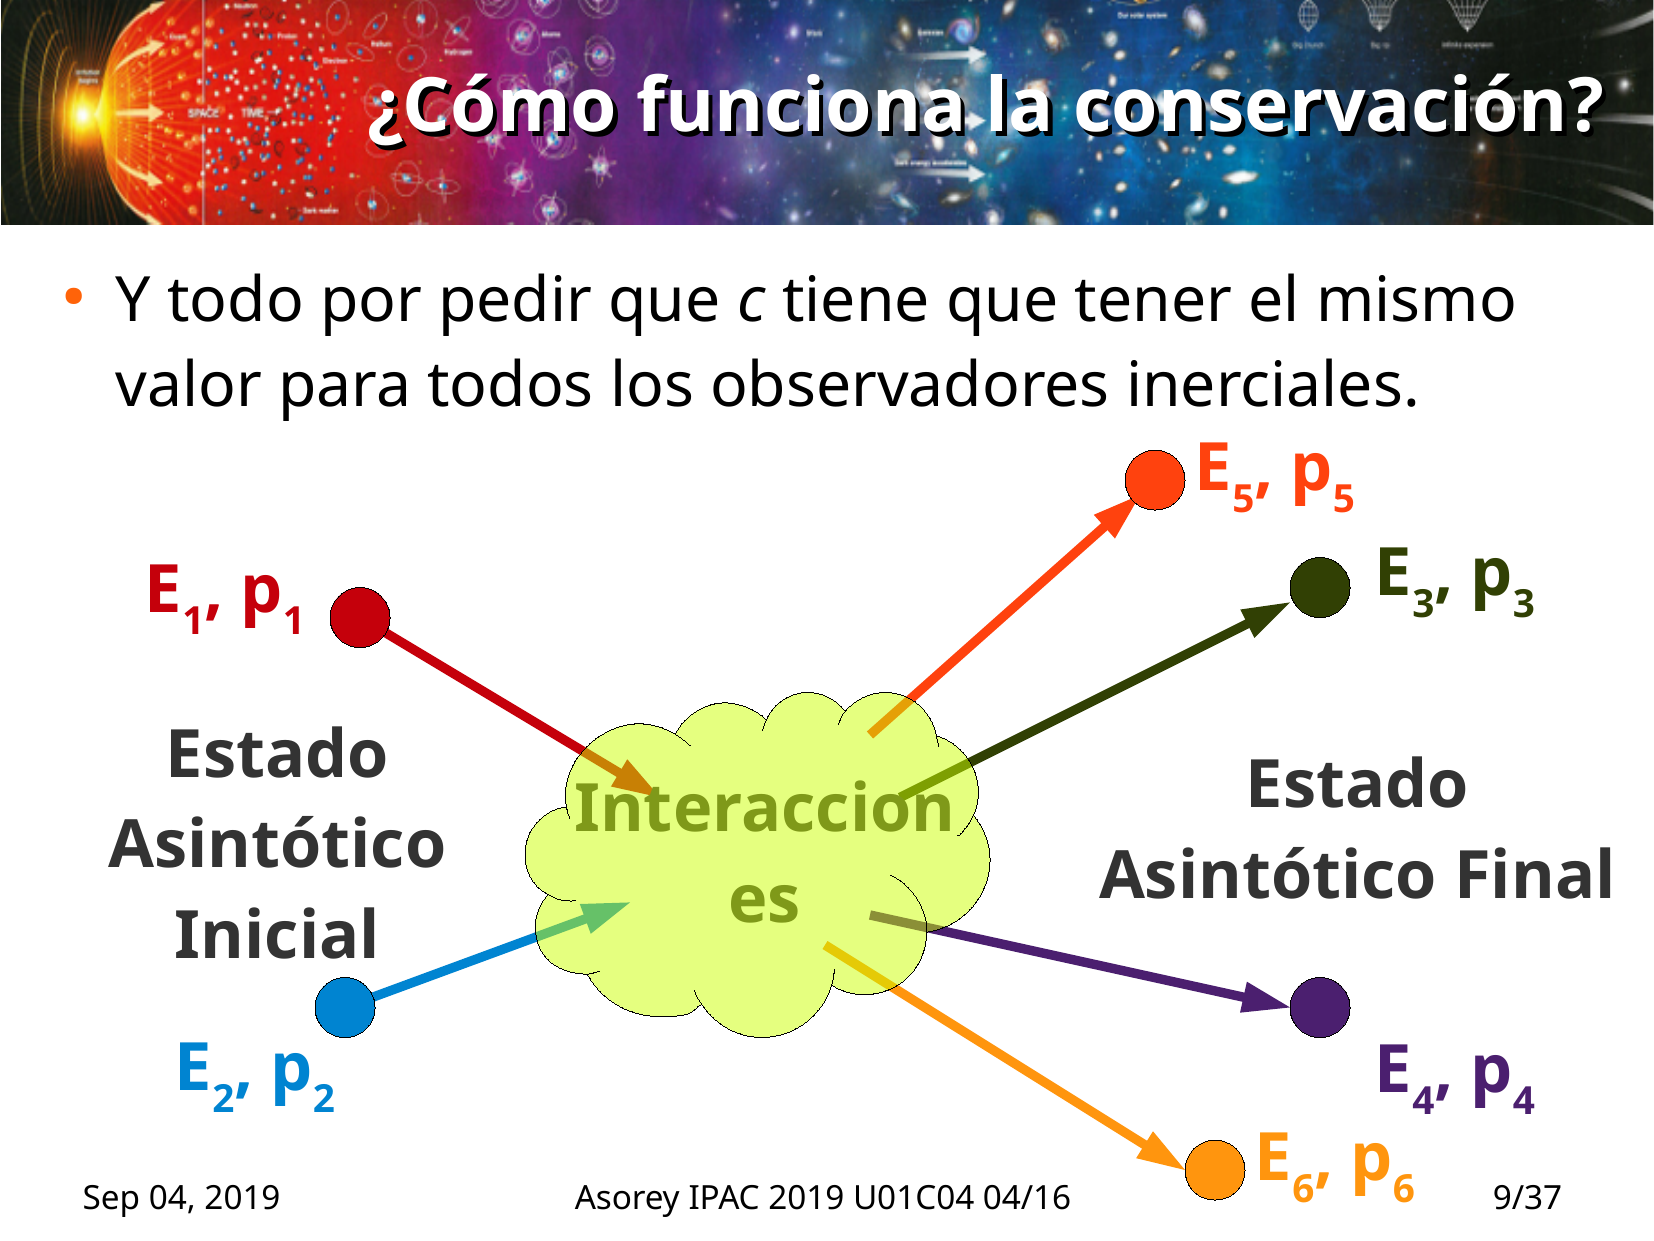

# ¿Cómo funciona la conservación?
Y todo por pedir que c tiene que tener el mismo valor para todos los observadores inerciales.
E5, p5
E3, p3
E1, p1
Estado Asintótico Final
Estado Asintótico Inicial
Interacciones
E2, p2
E4, p4
E6, p6
Sep 04, 2019
Asorey IPAC 2019 U01C04 04/16
9